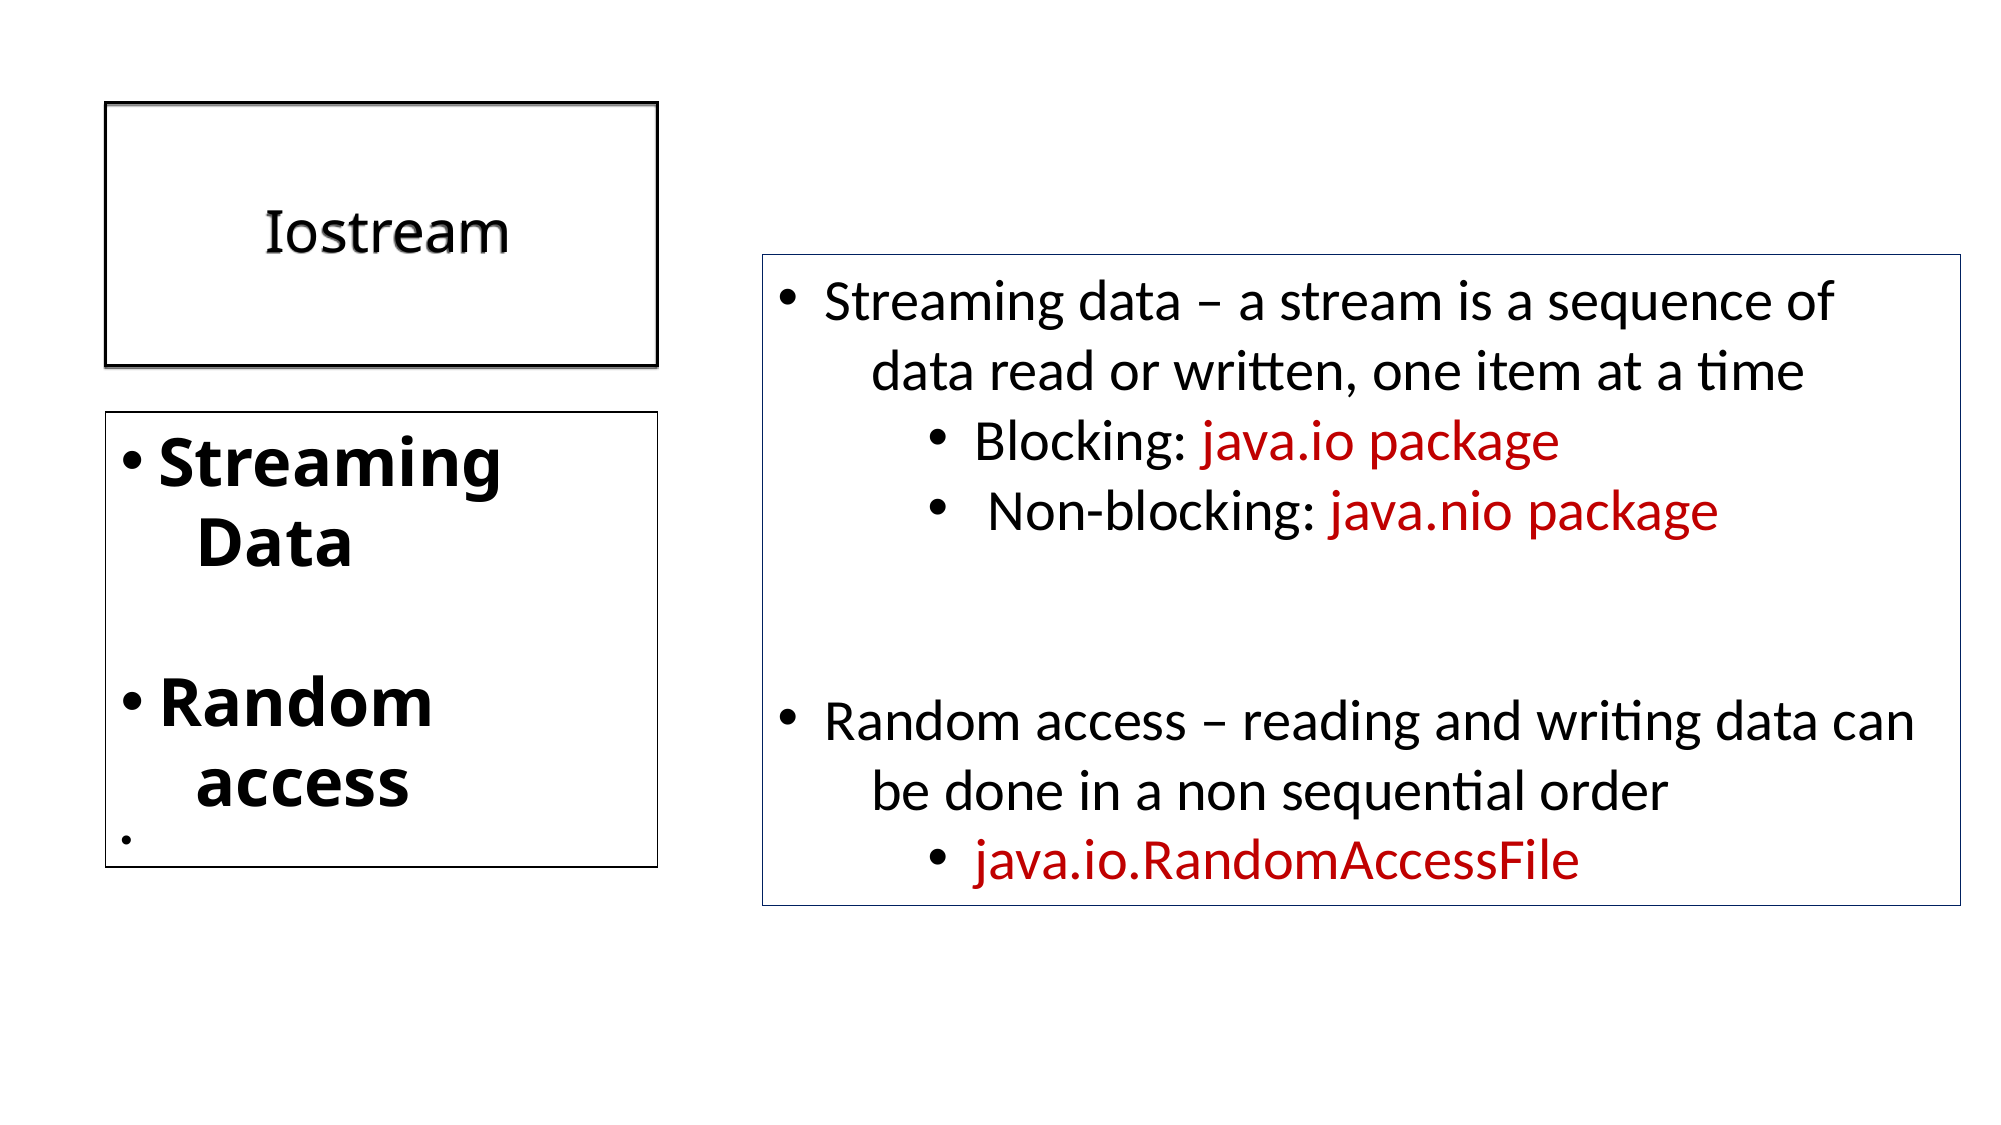

# Iostream
Streaming data – a stream is a sequence of data read or written, one item at a time
Blocking: java.io package
 Non-blocking: java.nio package
Random access – reading and writing data can be done in a non sequential order
java.io.RandomAccessFile
Streaming Data
Random access